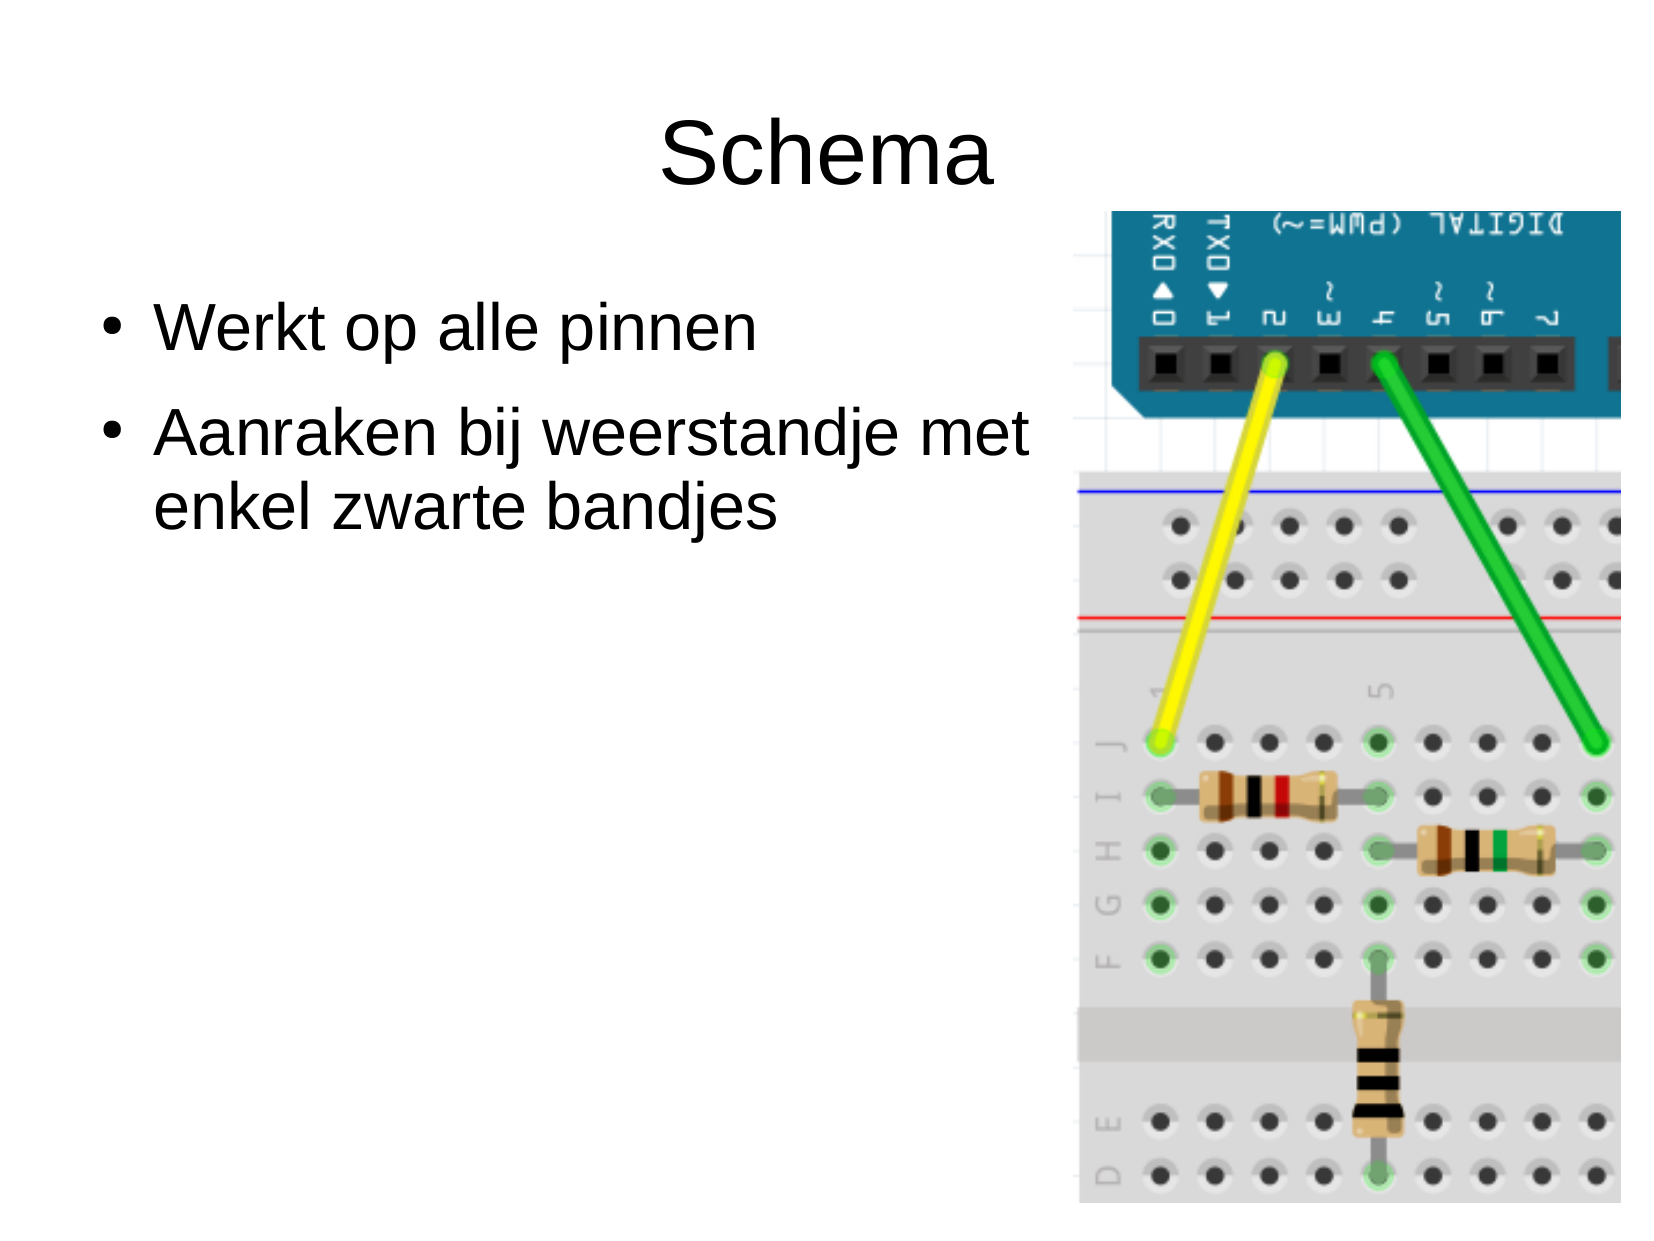

# Schema
Werkt op alle pinnen
Aanraken bij weerstandje met enkel zwarte bandjes